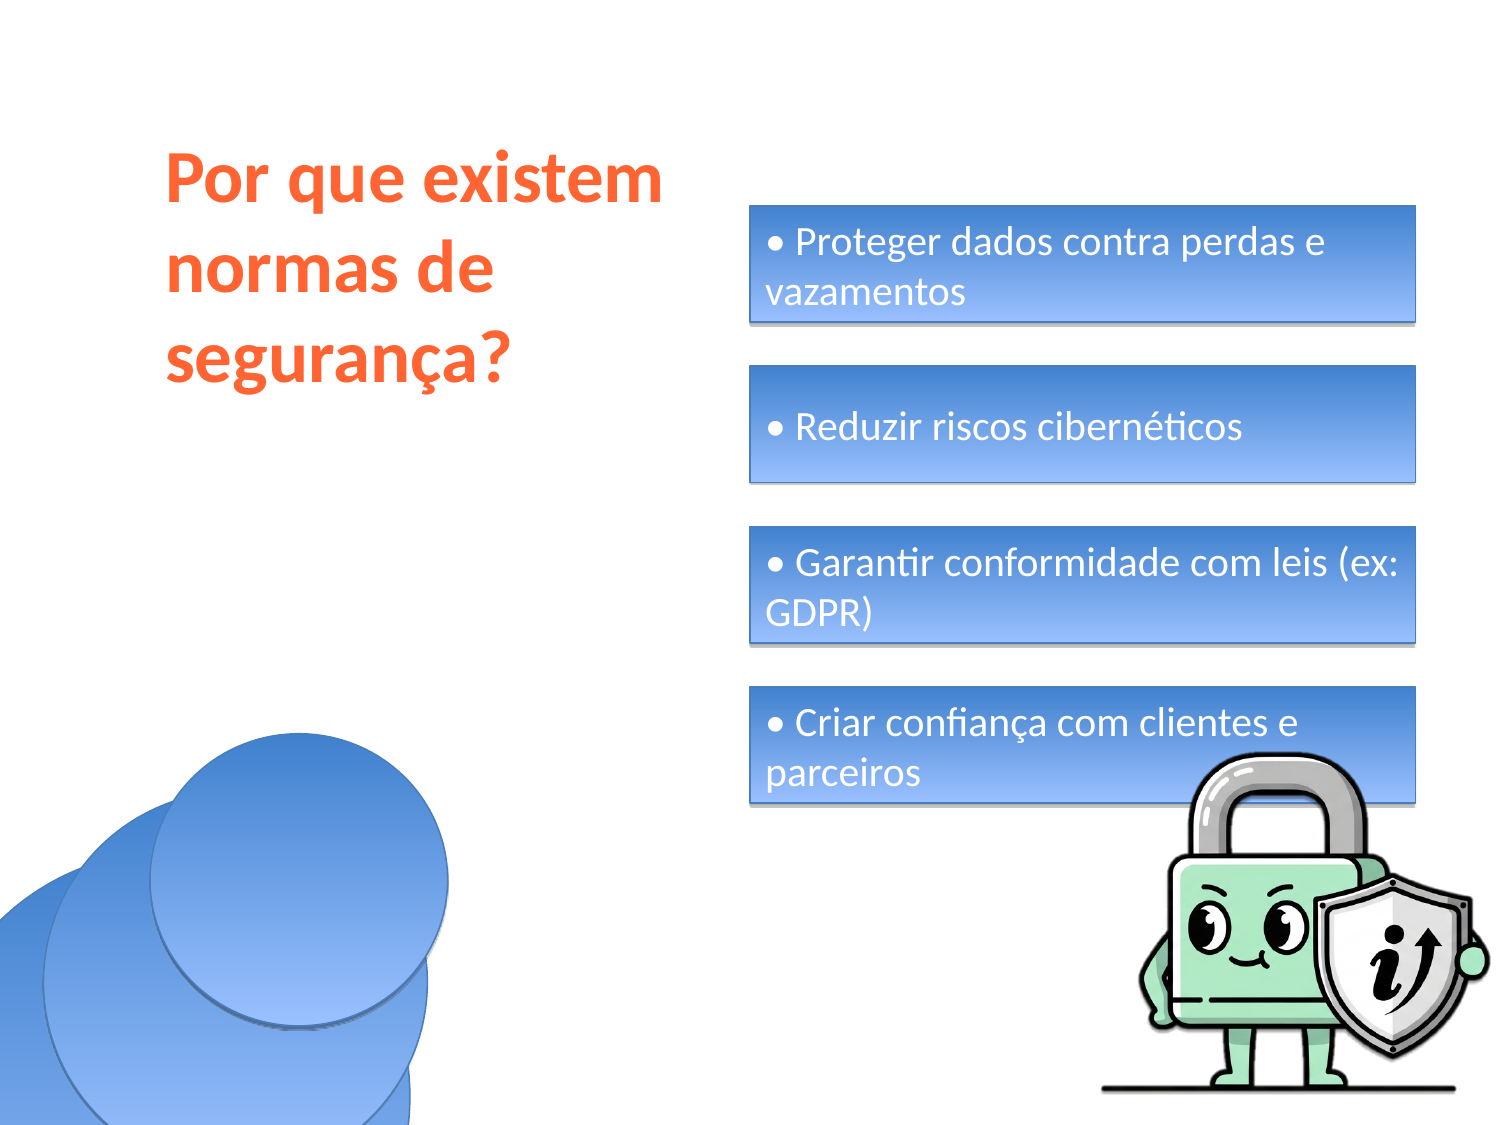

Por que existem normas de segurança?
• Proteger dados contra perdas e vazamentos
• Reduzir riscos cibernéticos
Normas são regras e boas práticas reconhecidas globalmente.
• Garantir conformidade com leis (ex: GDPR)
• Criar confiança com clientes e parceiros